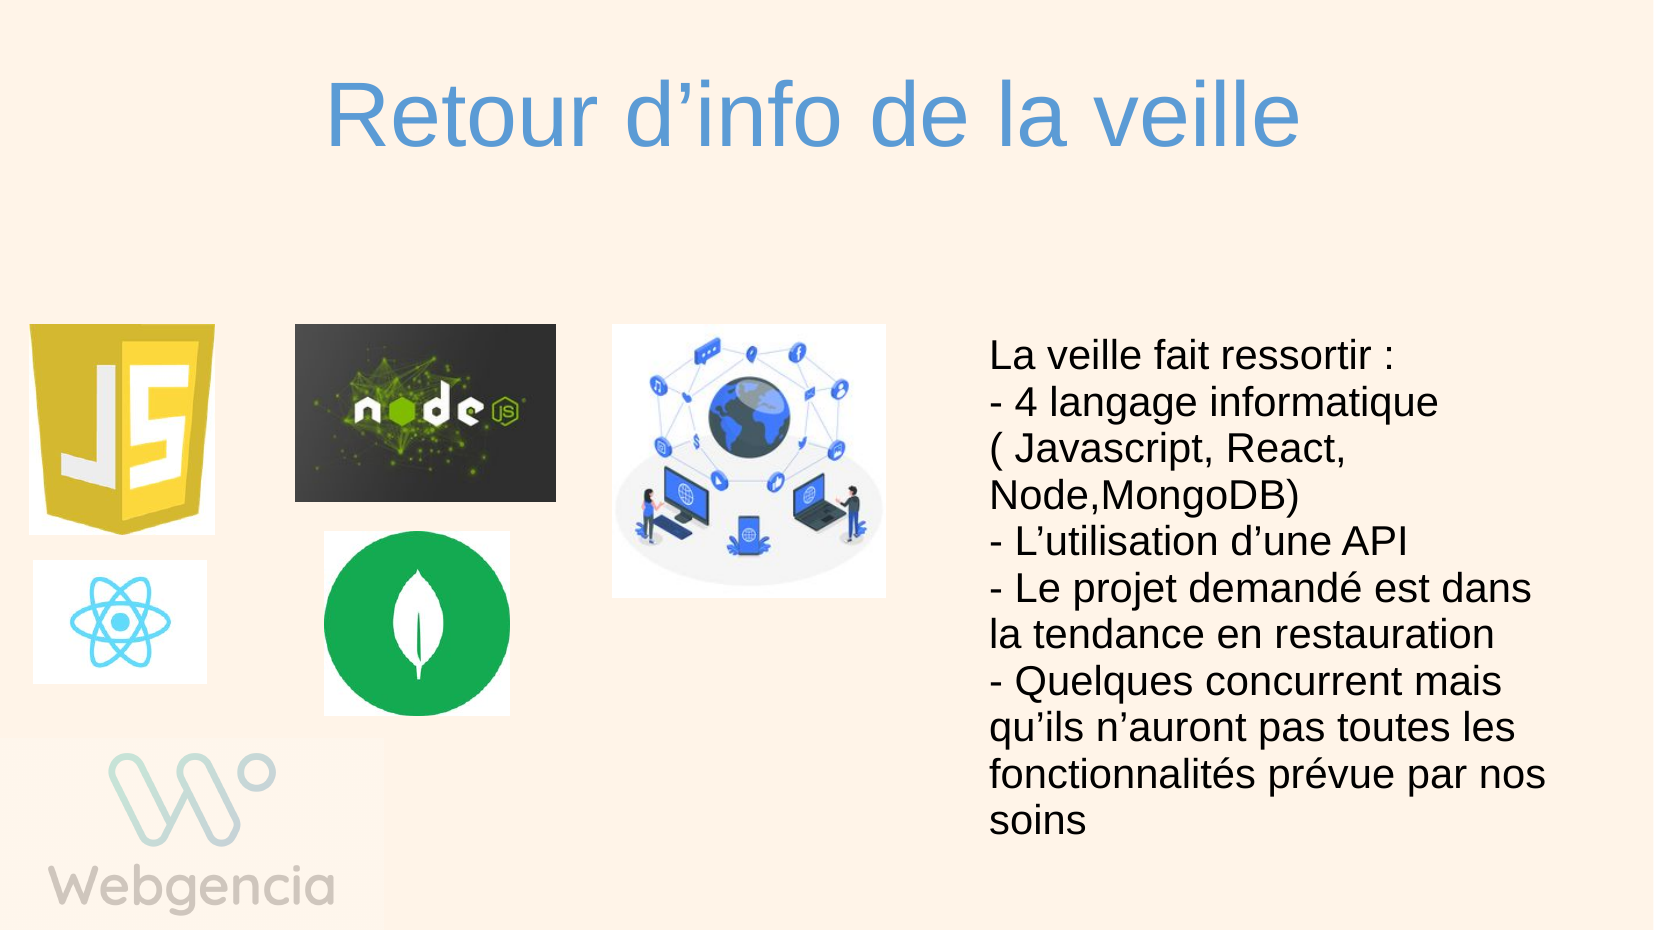

# Retour d’info de la veille
La veille fait ressortir :
- 4 langage informatique ( Javascript, React, Node,MongoDB)
- L’utilisation d’une API
- Le projet demandé est dans la tendance en restauration
- Quelques concurrent mais qu’ils n’auront pas toutes les fonctionnalités prévue par nos soins